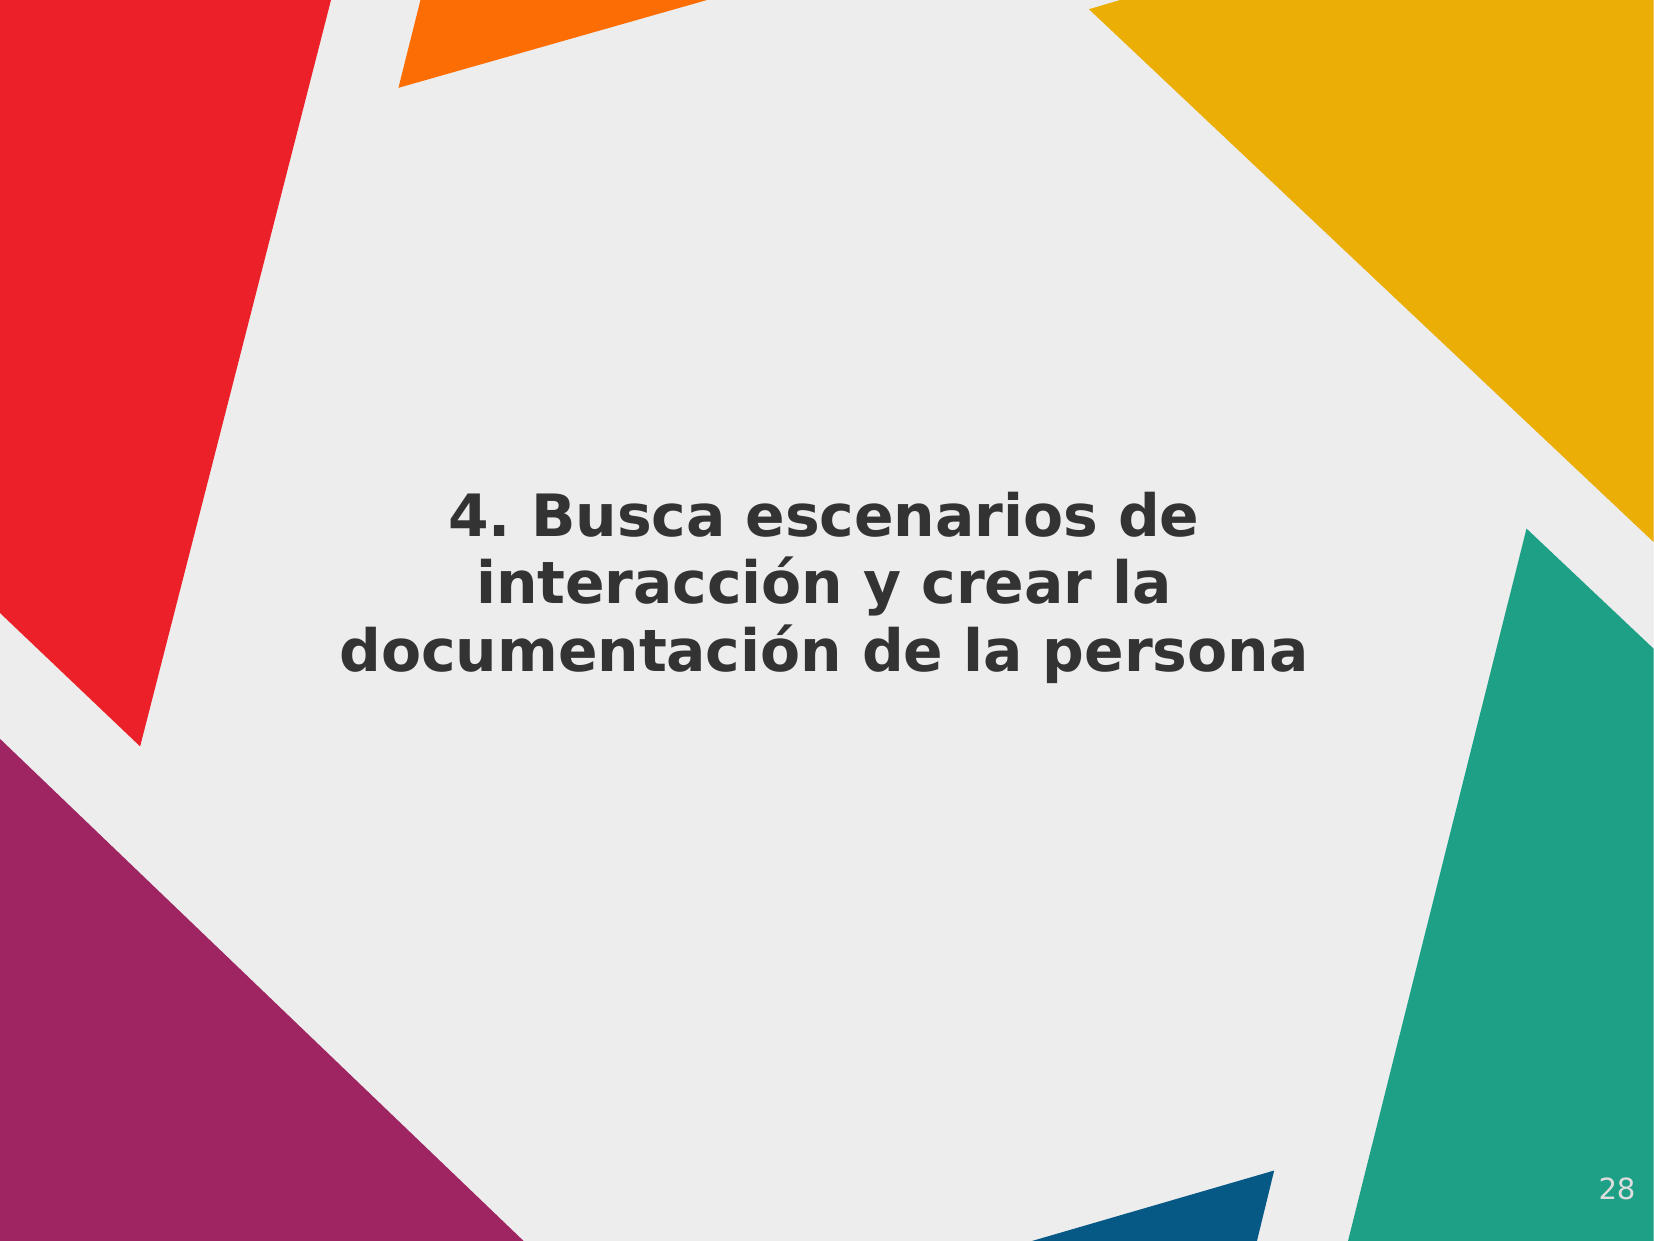

# 4. Busca escenarios de interacción y crear la documentación de la persona
28